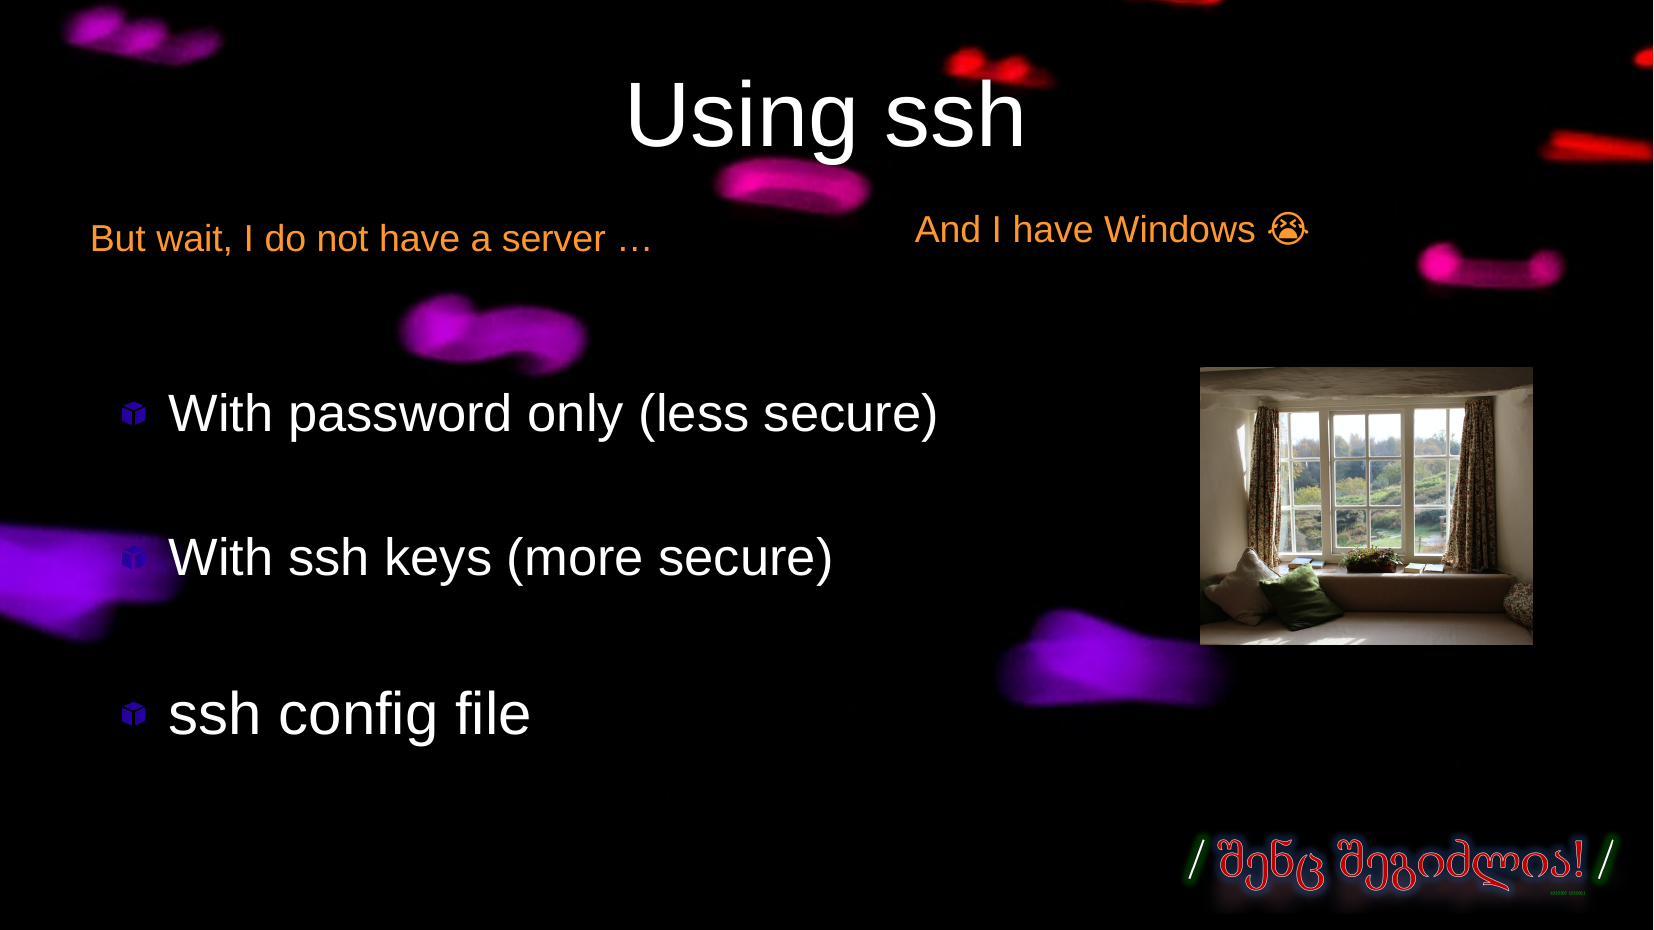

# Using ssh
And I have Windows 😭
But wait, I do not have a server …
With password only (less secure)
With ssh keys (more secure)
ssh config file